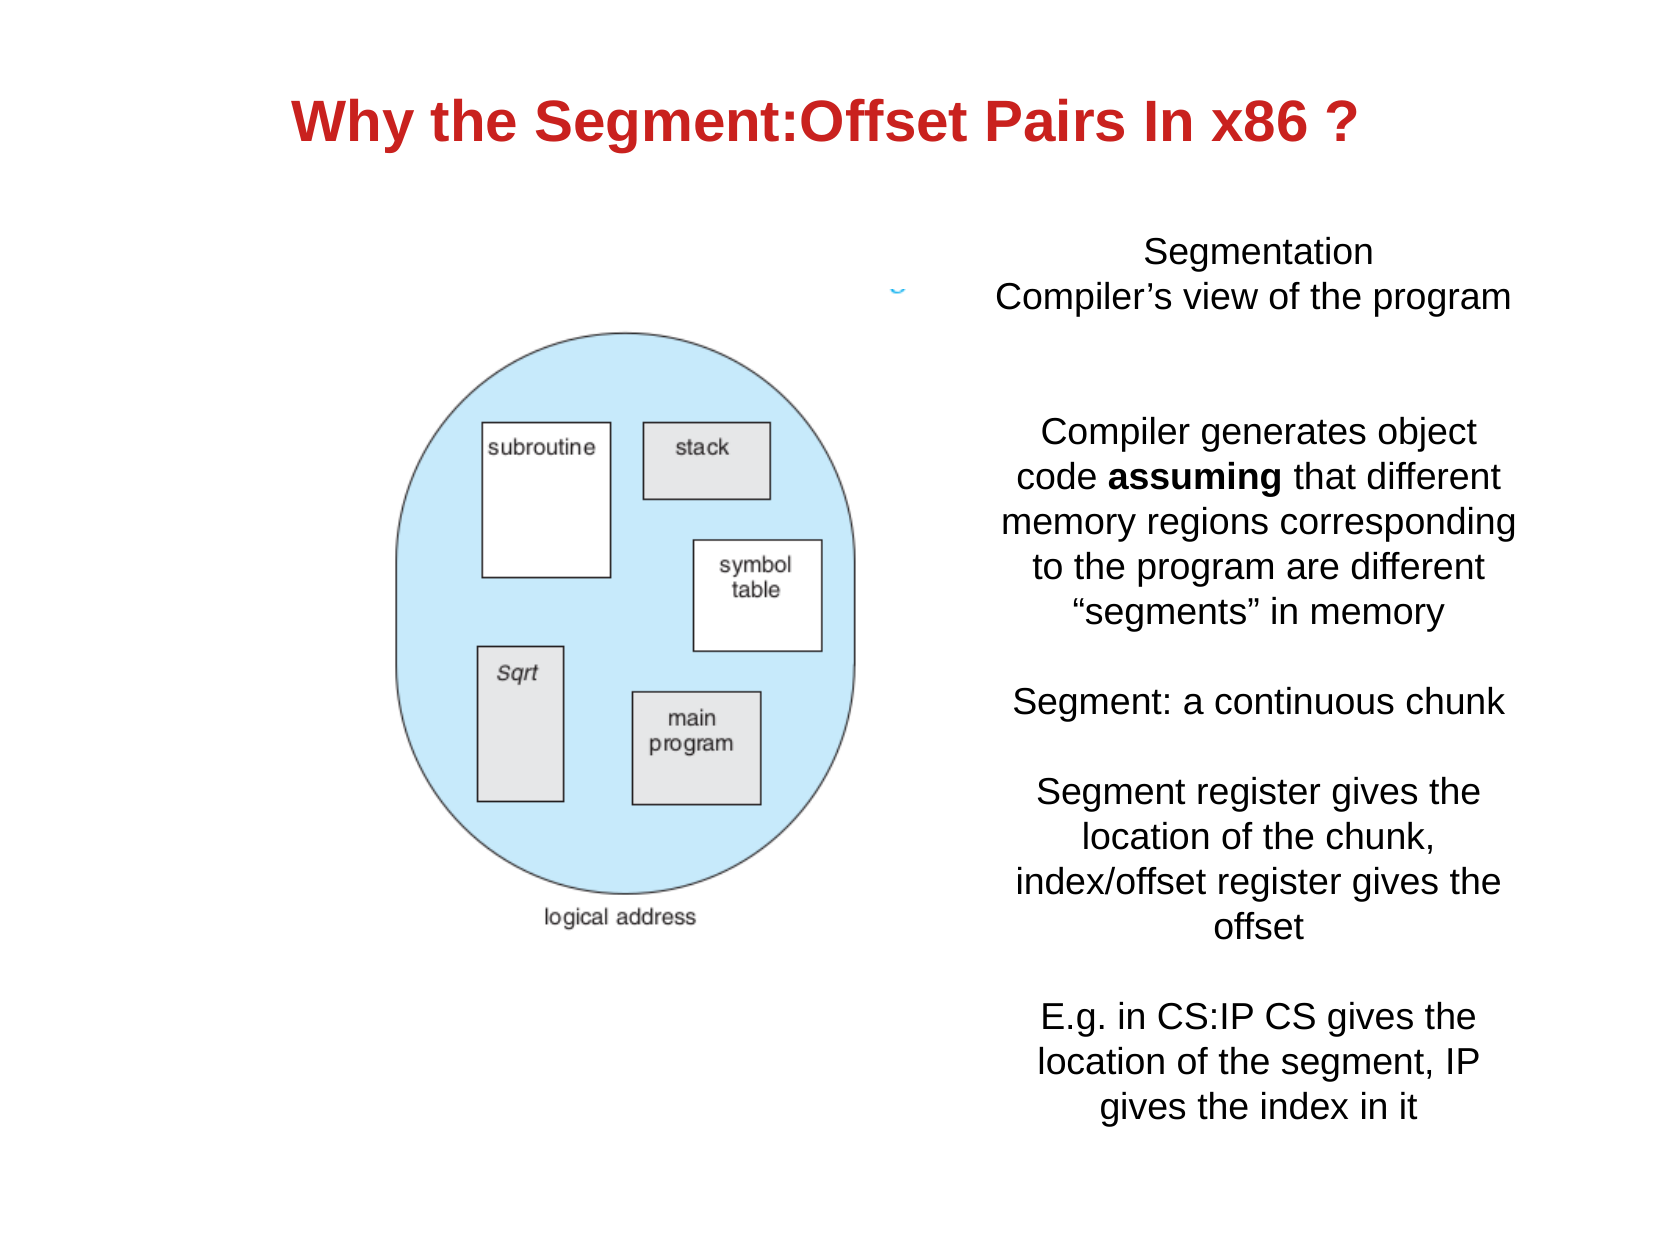

# Why the Segment:Offset Pairs In x86 ?
Segmentation
Compiler’s view of the program
Compiler generates object code assuming that different memory regions corresponding to the program are different “segments” in memory
Segment: a continuous chunk
Segment register gives the location of the chunk, index/offset register gives the offset
E.g. in CS:IP CS gives the location of the segment, IP gives the index in it